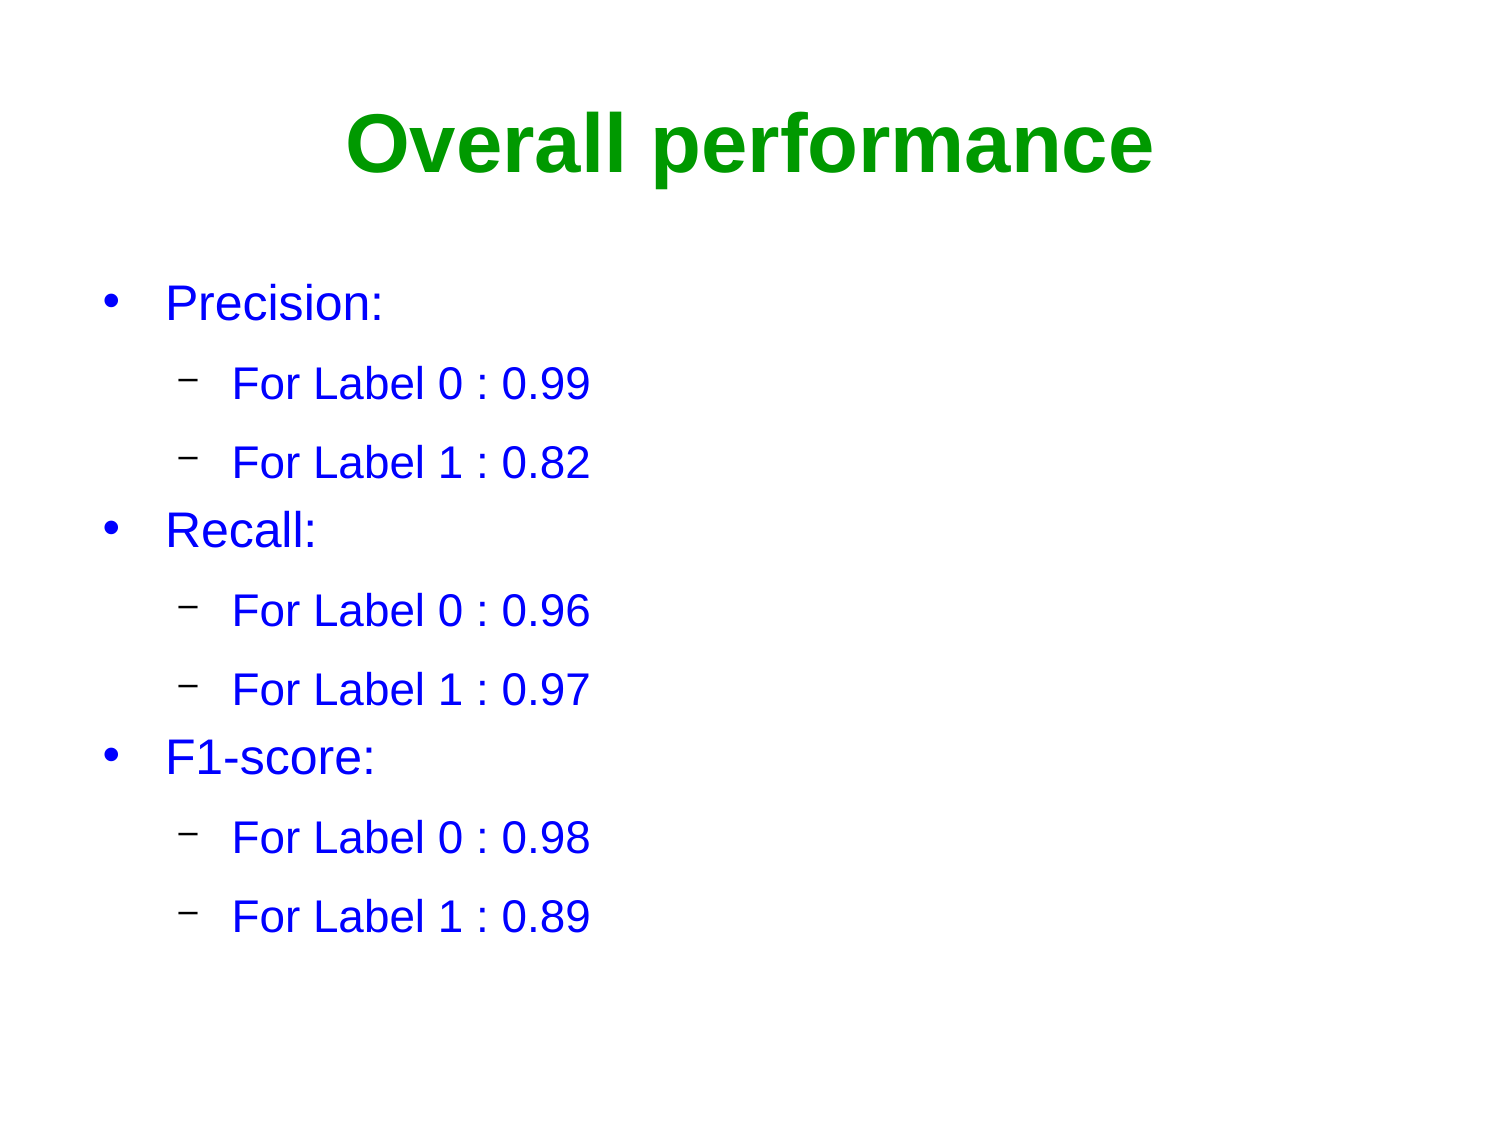

# Overall performance
Precision:
For Label 0 : 0.99
For Label 1 : 0.82
Recall:
For Label 0 : 0.96
For Label 1 : 0.97
F1-score:
For Label 0 : 0.98
For Label 1 : 0.89